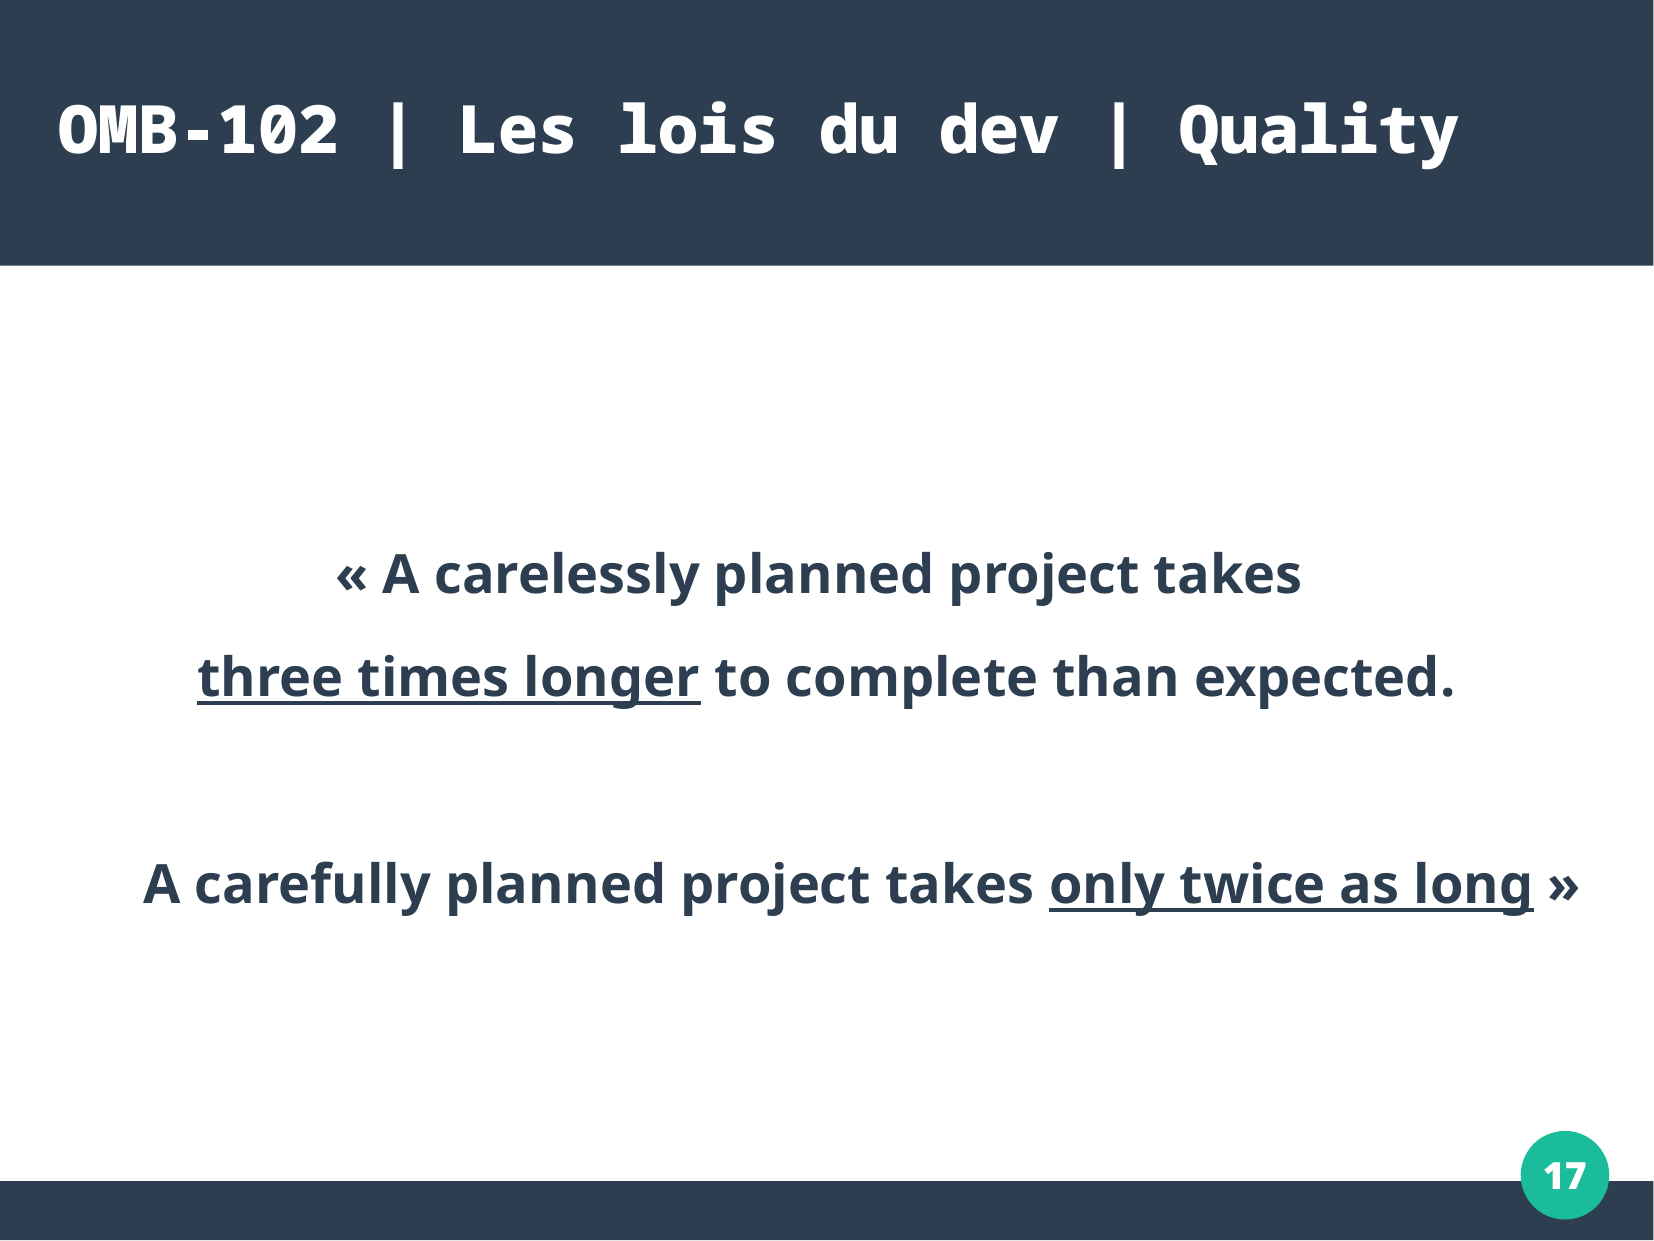

# OMB-102 | Les lois du dev | Quality
« A carelessly planned project takes
three times longer to complete than expected.
A carefully planned project takes only twice as long »
17